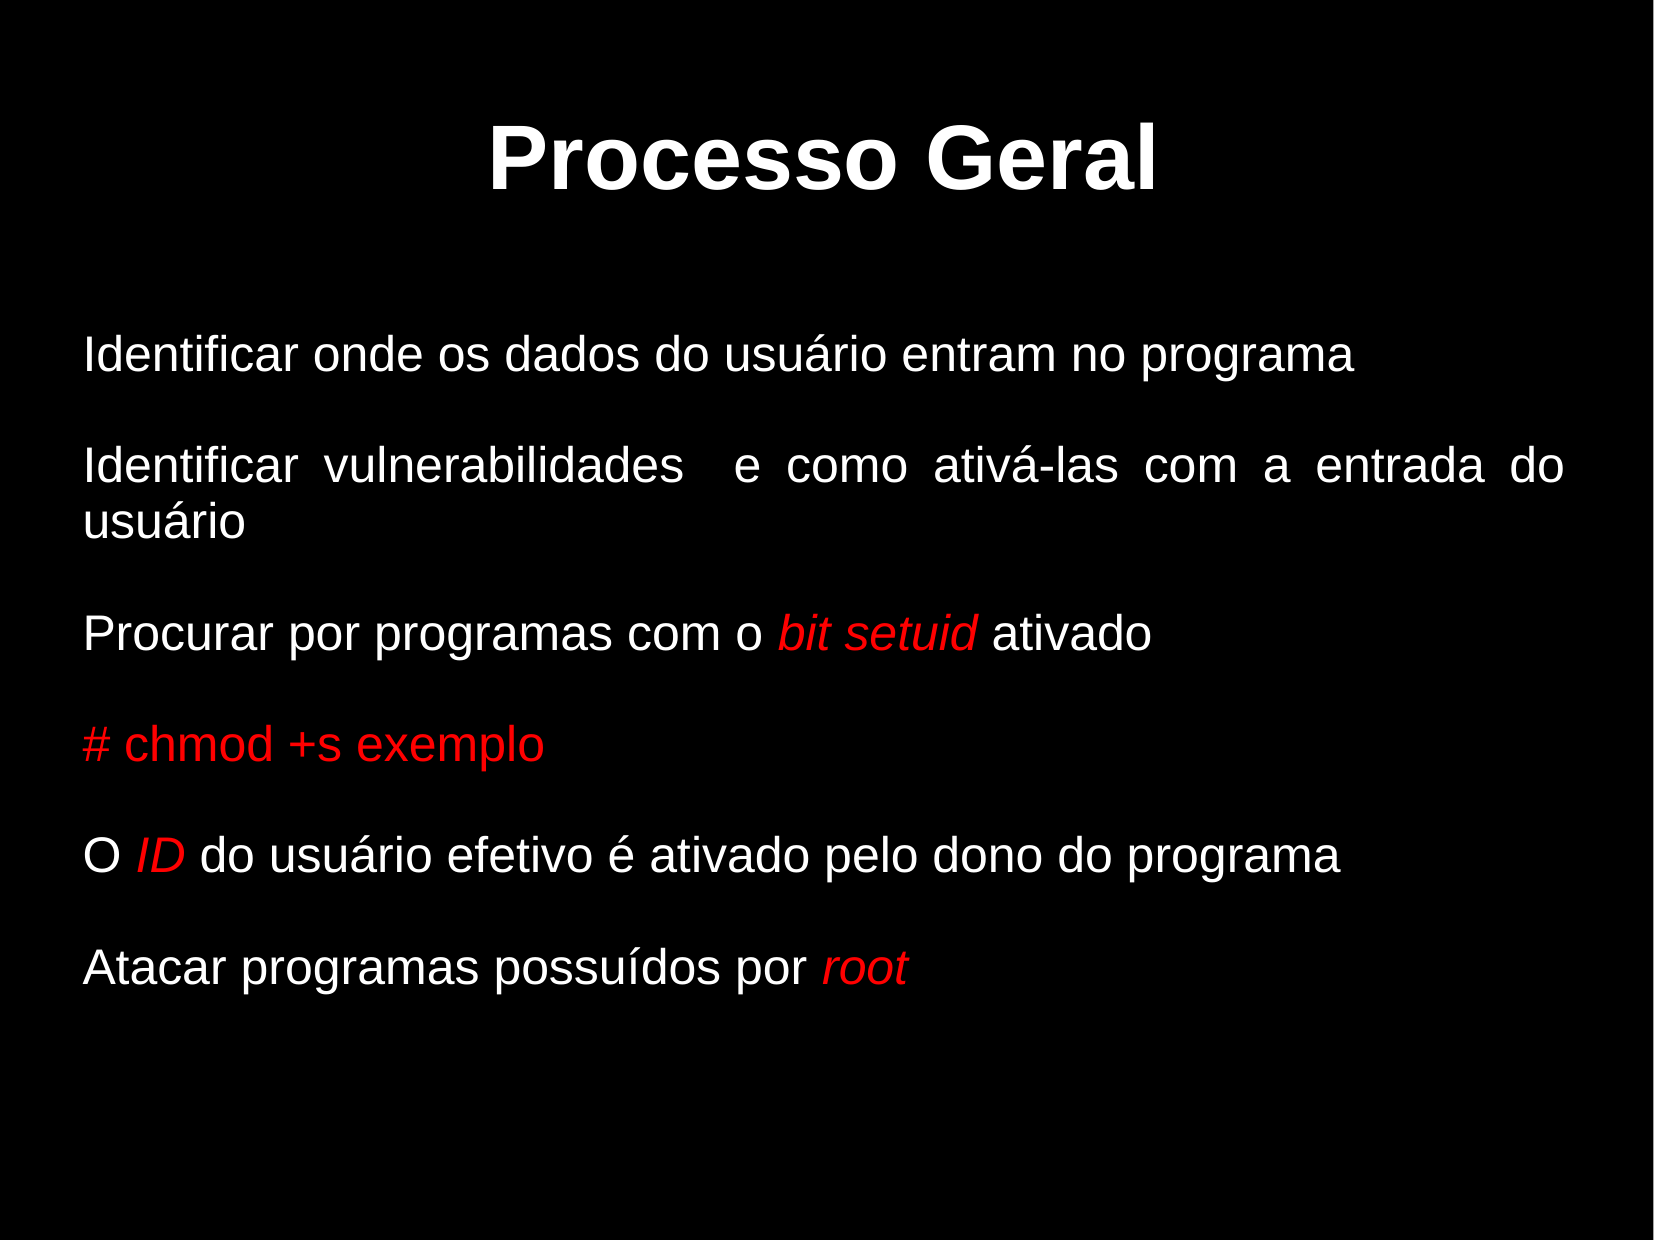

Processo Geral
# Identificar onde os dados do usuário entram no programa
Identificar vulnerabilidades e como ativá-las com a entrada do usuário
Procurar por programas com o bit setuid ativado
# chmod +s exemplo
O ID do usuário efetivo é ativado pelo dono do programa
Atacar programas possuídos por root